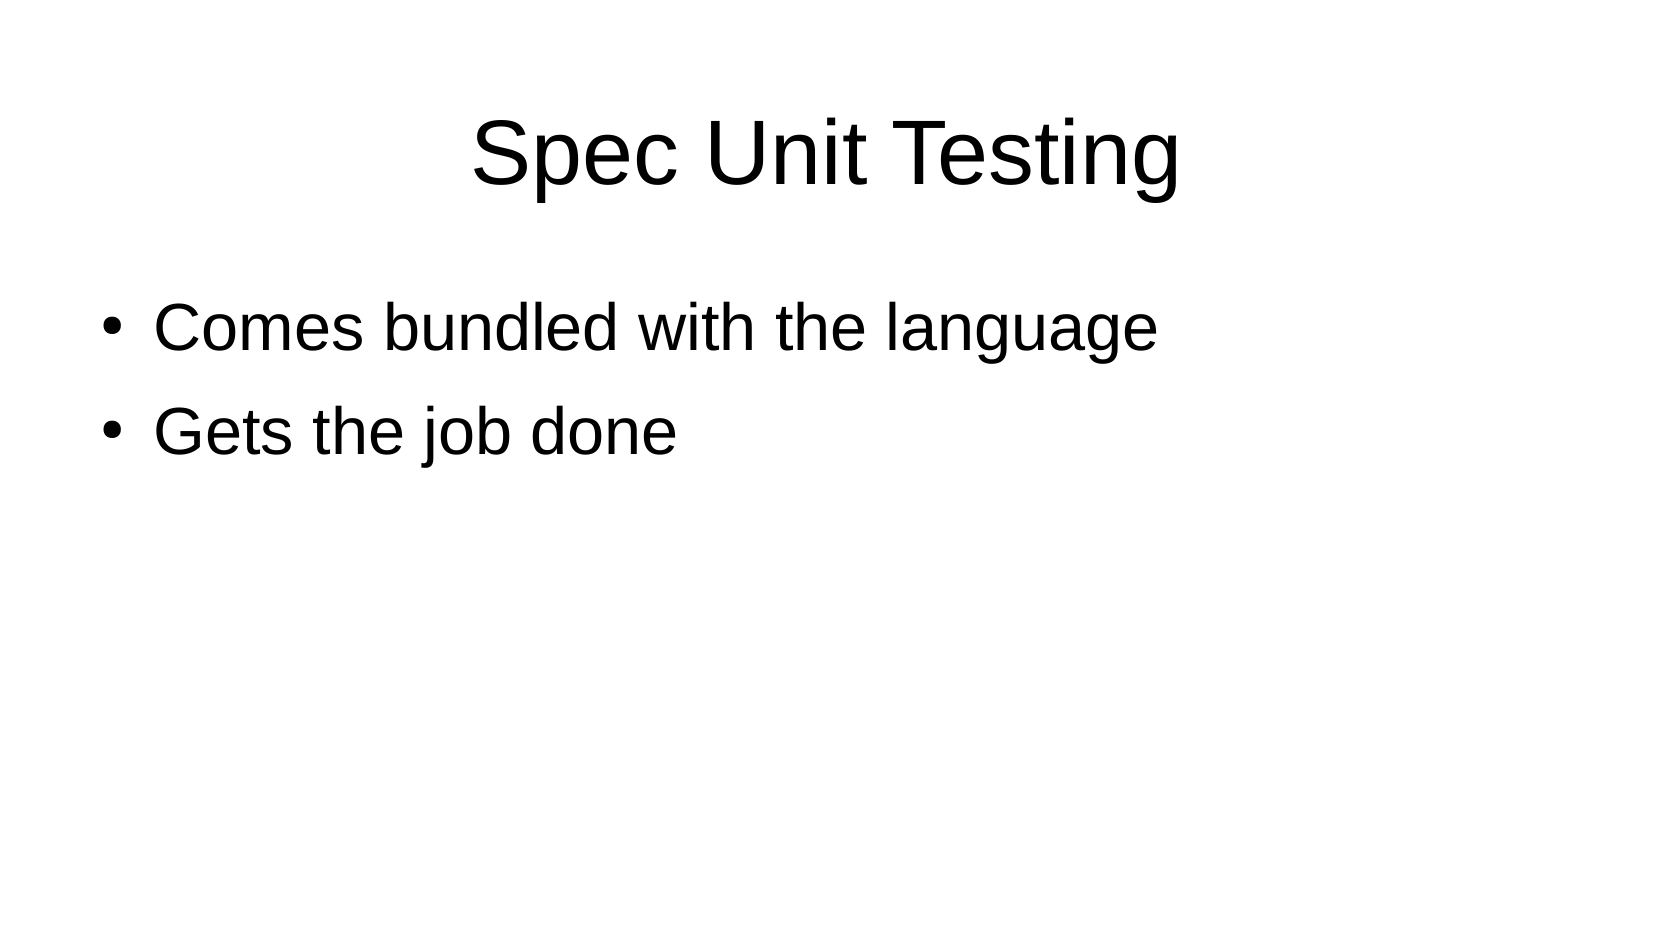

# Spec Unit Testing
Comes bundled with the language
Gets the job done